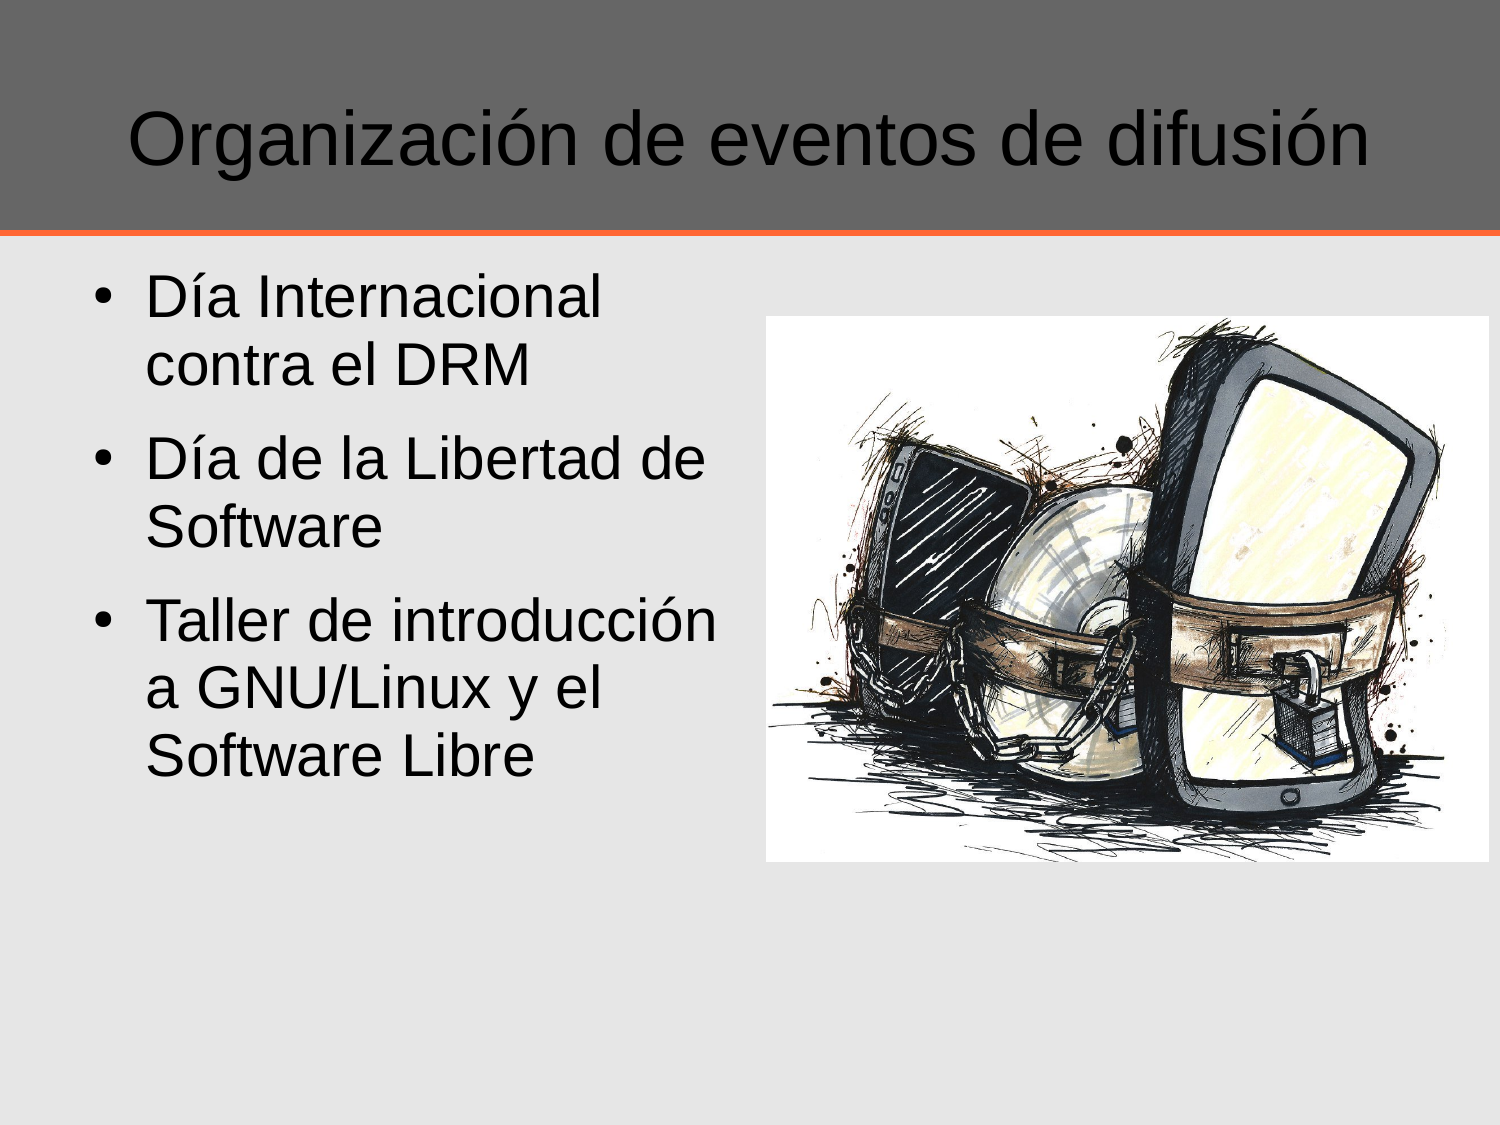

# Organización de eventos de difusión
Día Internacional contra el DRM
Día de la Libertad de Software
Taller de introducción a GNU/Linux y el Software Libre